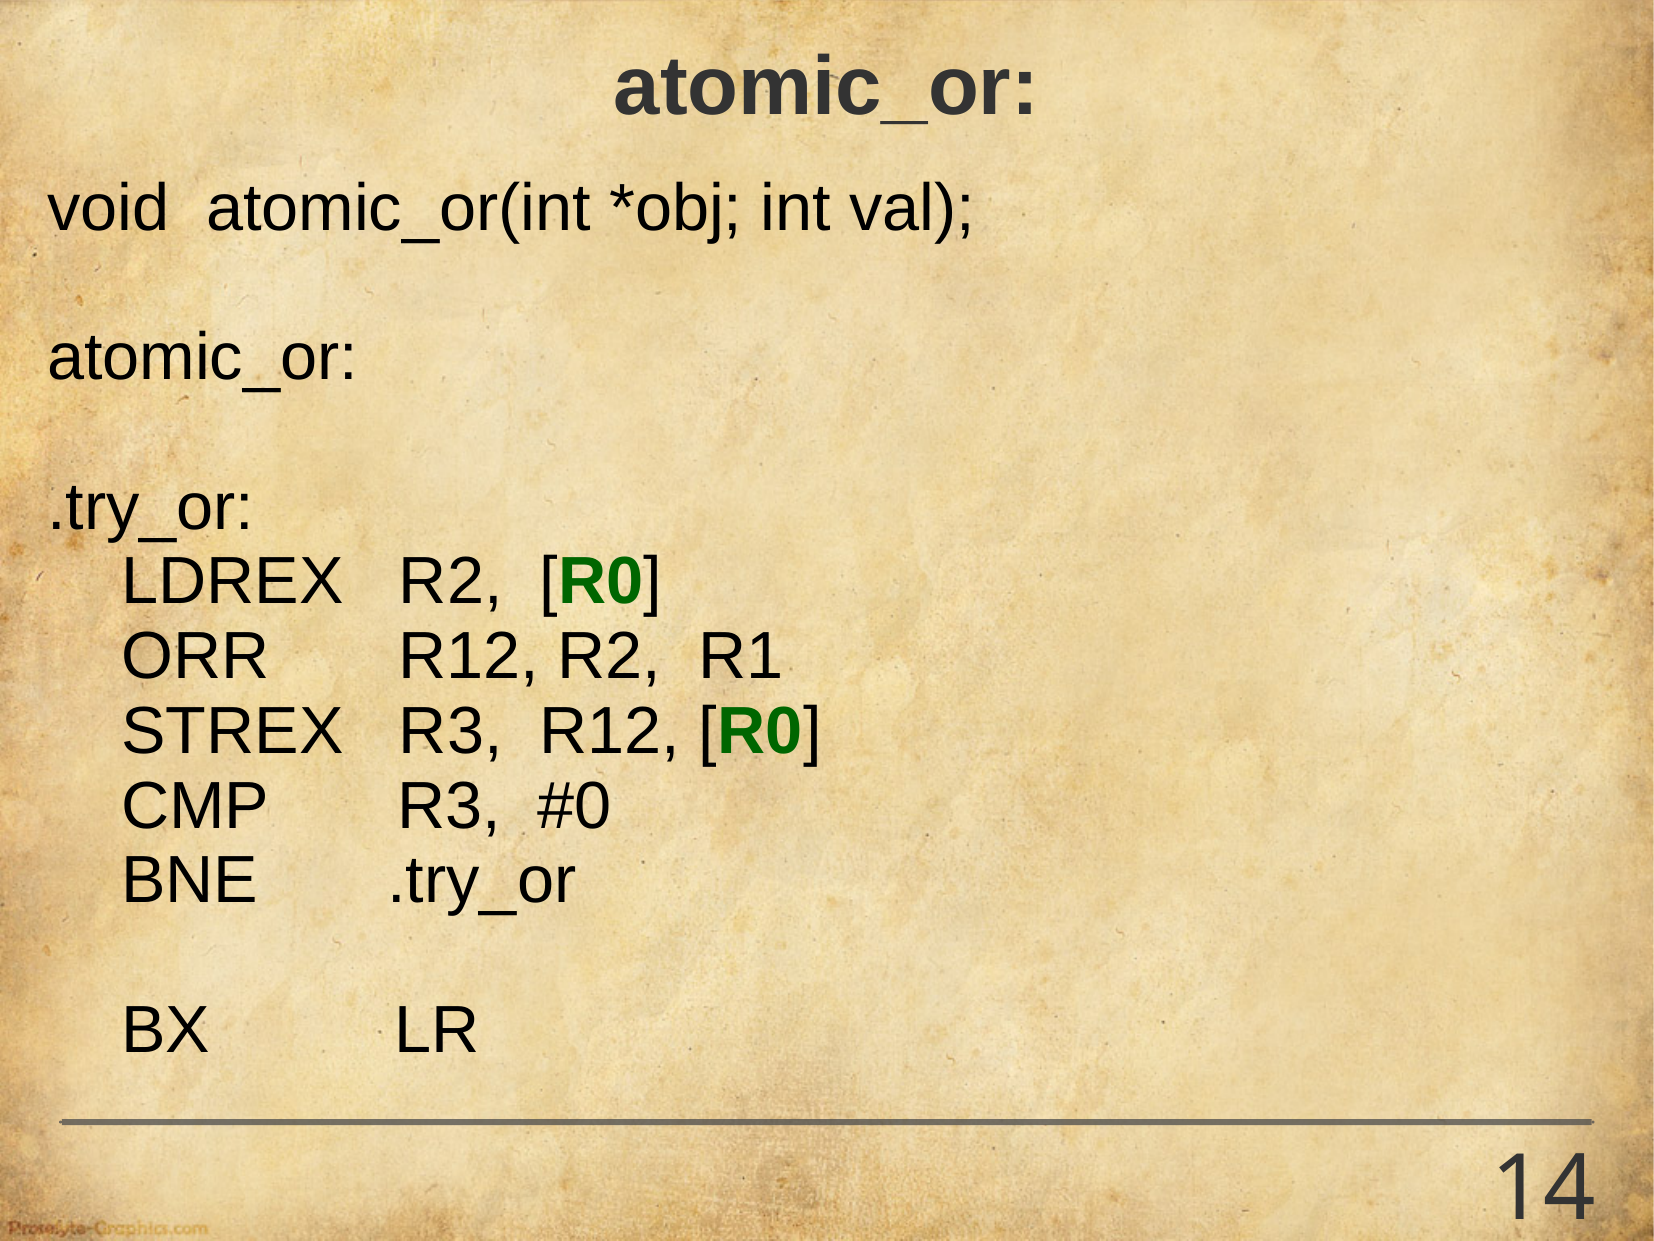

# atomic_or:
void atomic_or(int *obj; int val);
atomic_or:
.try_or:
 LDREX R2, [R0]
 ORR R12, R2, R1
 STREX R3, R12, [R0]
 CMP R3, #0
 BNE .try_or
 BX LR